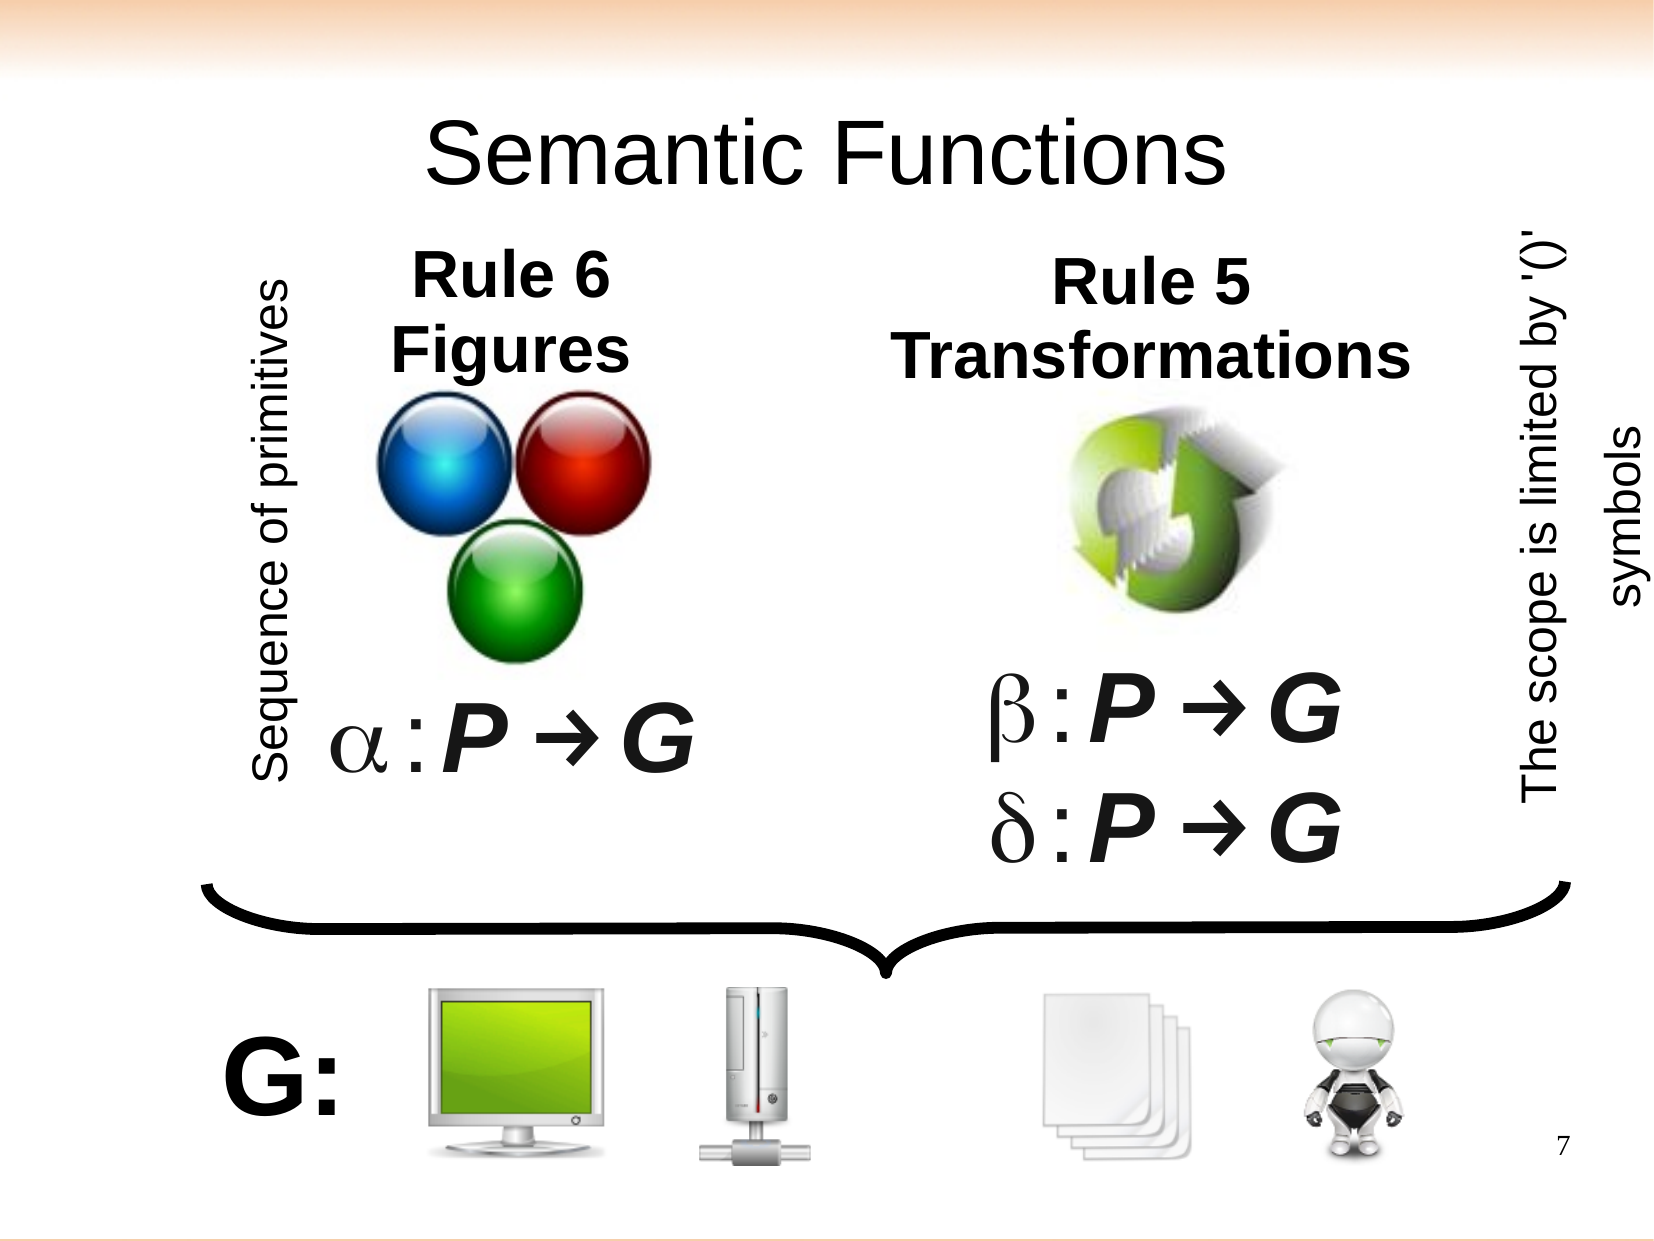

# Semantic Functions
Rule 6
Figures
Rule 5 Transformations
G:
The scope is limited by '()' symbols
Sequence of primitives
7